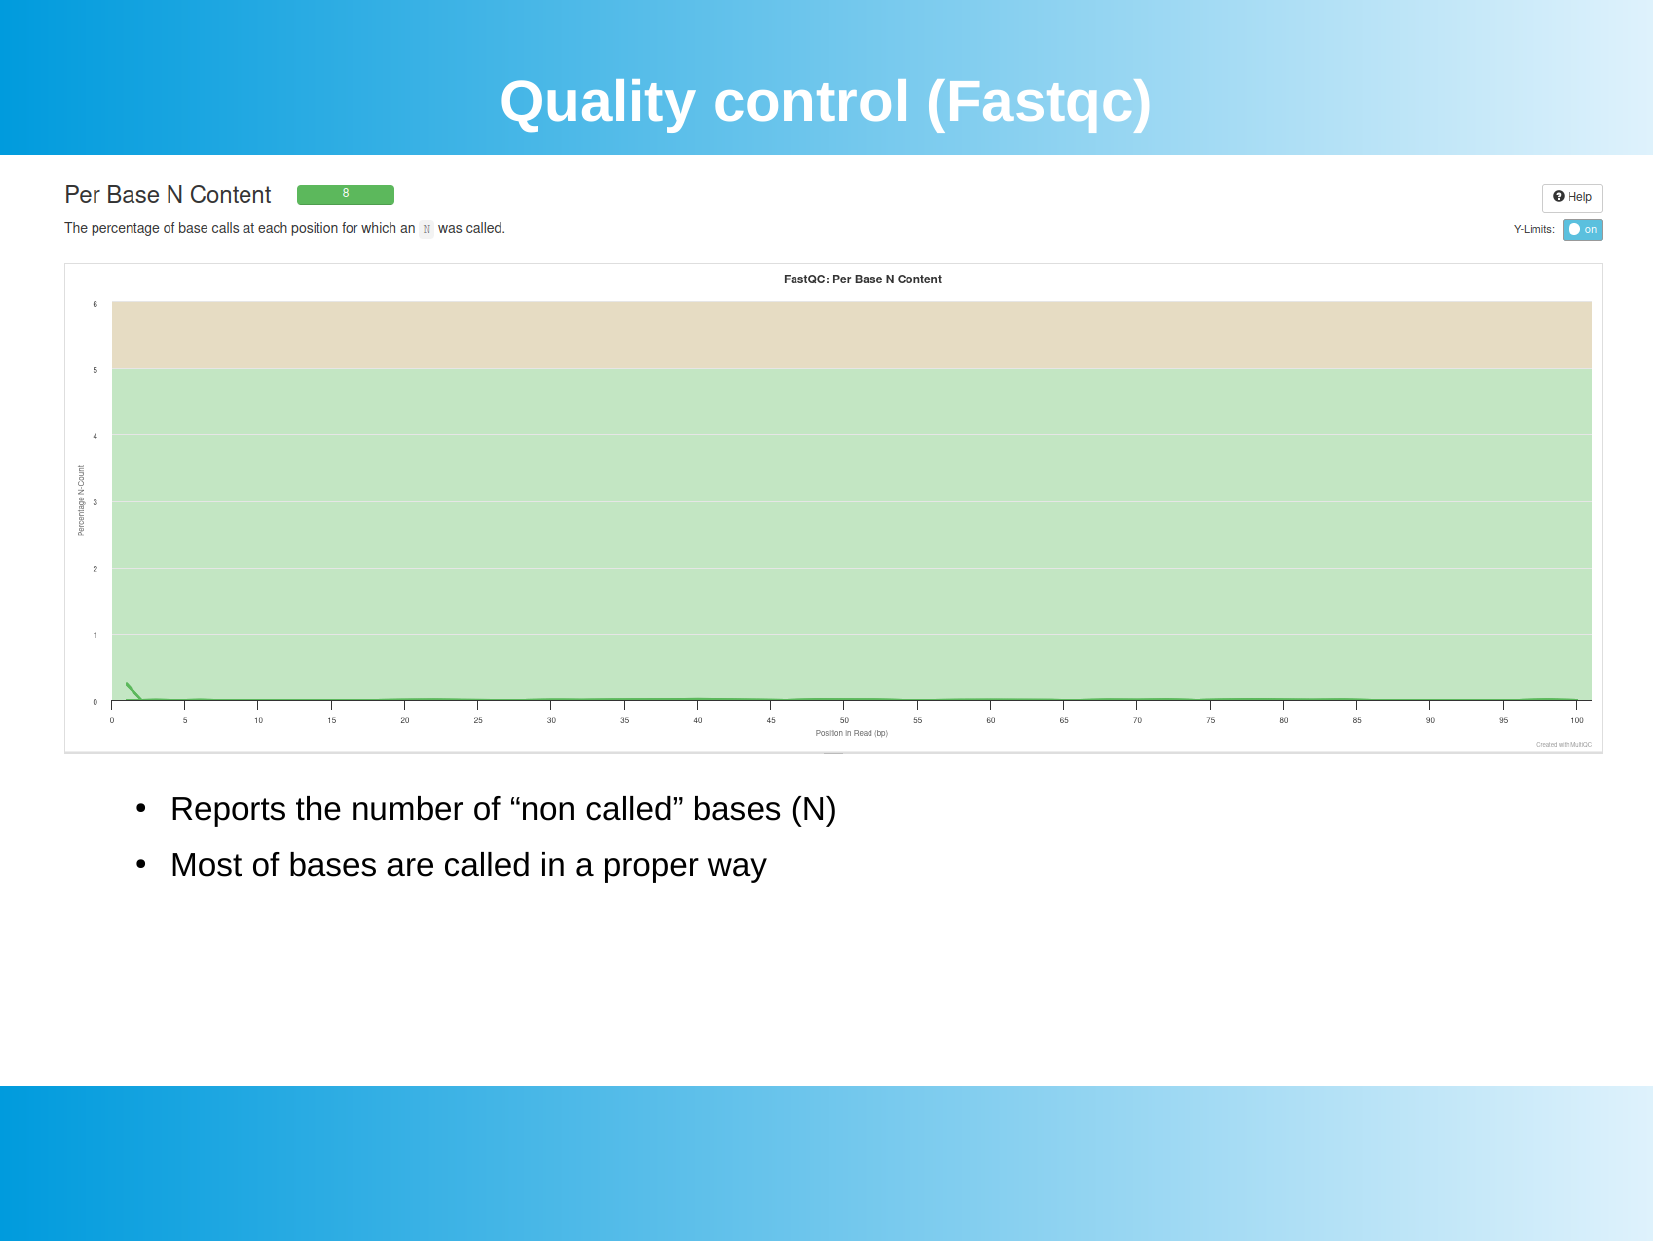

# Quality control (Fastqc)
Reports the number of “non called” bases (N)
Most of bases are called in a proper way